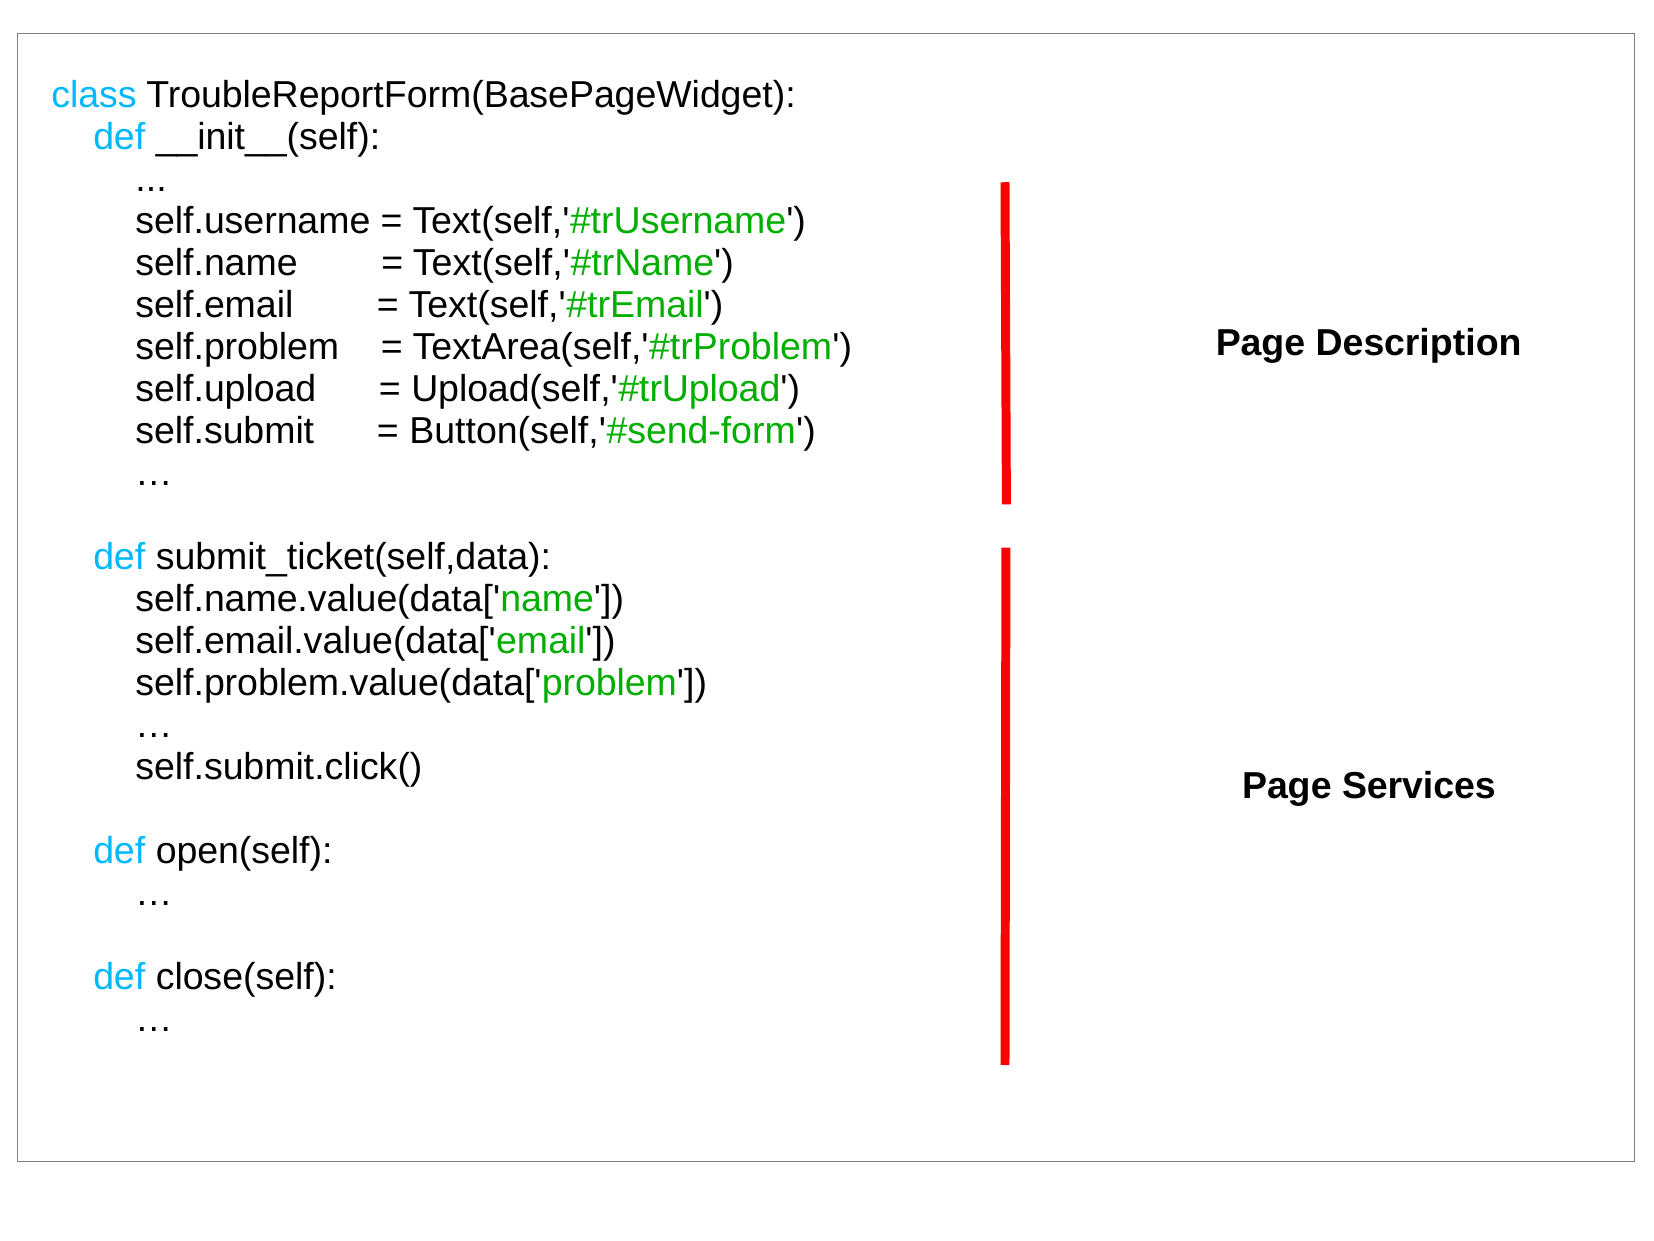

class TroubleReportForm(BasePageWidget):
 def __init__(self):
 ...
 self.username = Text(self,'#trUsername')
 self.name = Text(self,'#trName')
 self.email = Text(self,'#trEmail')
 self.problem = TextArea(self,'#trProblem')
 self.upload = Upload(self,'#trUpload')
 self.submit = Button(self,'#send-form')
 …
 def submit_ticket(self,data):
 self.name.value(data['name'])
 self.email.value(data['email'])
 self.problem.value(data['problem'])
 …
 self.submit.click()
 def open(self):
 …
 def close(self):
 …
Page Description
Page Services